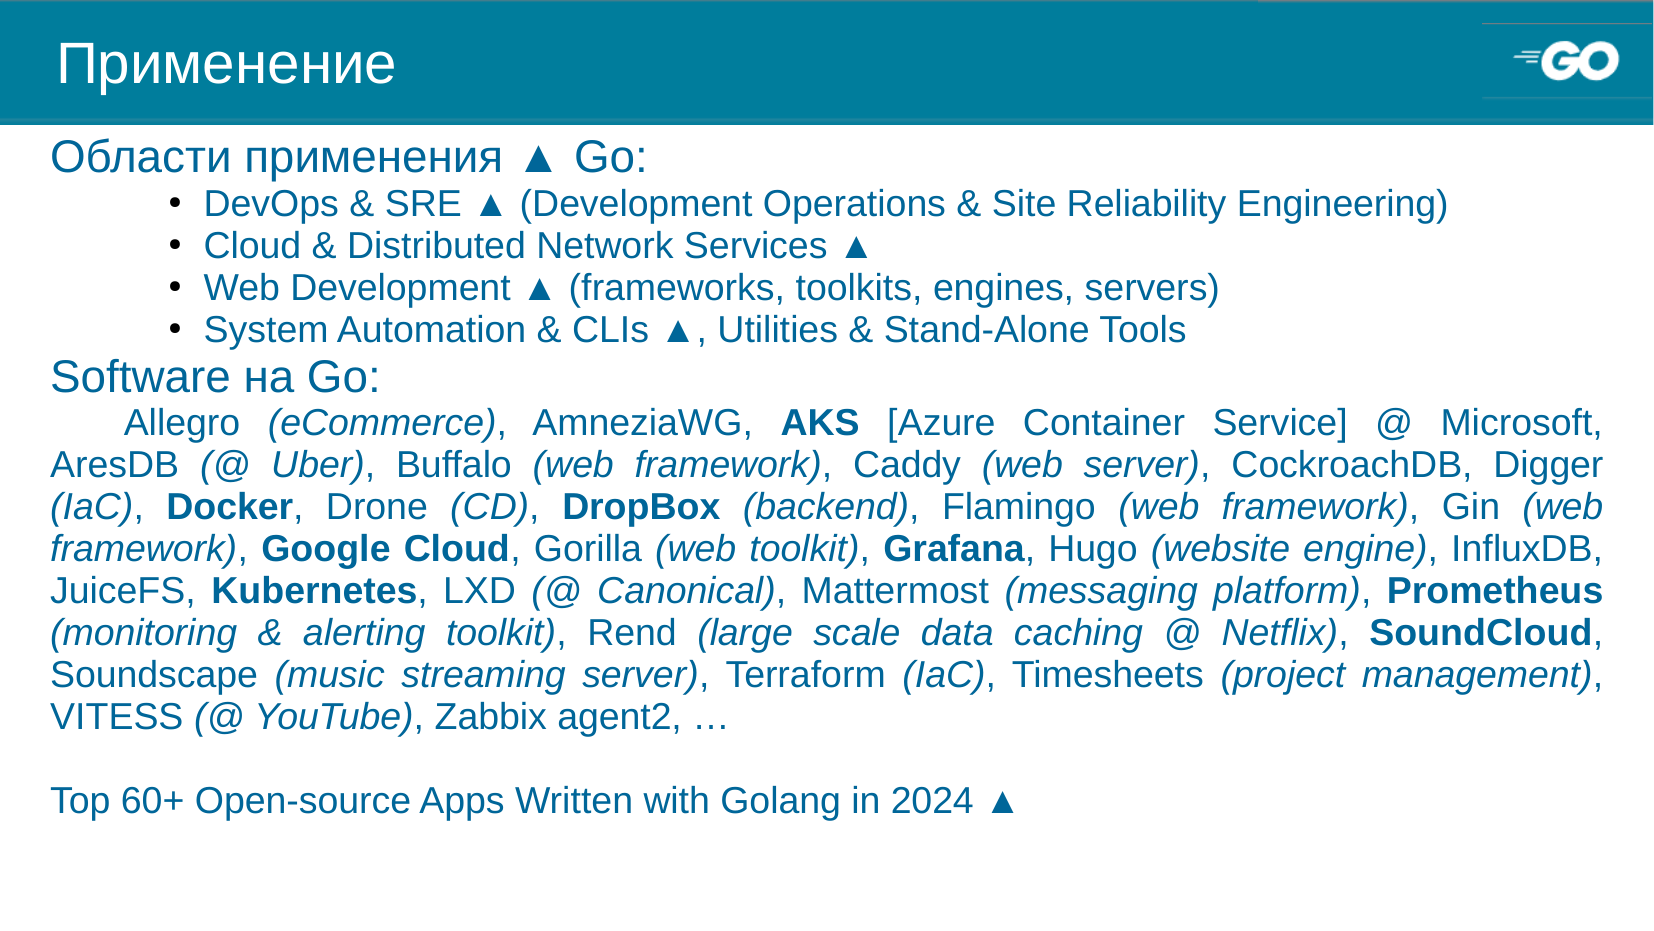

Применение
Области применения ▲ Go:
DevOps & SRE ▲ (Development Operations & Site Reliability Engineering)
Cloud & Distributed Network Services ▲
Web Development ▲ (frameworks, toolkits, engines, servers)
System Automation & CLIs ▲, Utilities & Stand-Alone Tools
Software на Go:
	Allegro (eCommerce), AmneziaWG, AKS [Azure Container Service] @ Microsoft, AresDB (@ Uber), Buffalo (web framework), Caddy (web server), CockroachDB, Digger (IaC), Docker, Drone (CD), DropBox (backend), Flamingo (web framework), Gin (web framework), Google Cloud, Gorilla (web toolkit), Grafana, Hugo (website engine), InfluxDB, JuiceFS, Kubernetes, LXD (@ Canonical), Mattermost (messaging platform), Prometheus (monitoring & alerting toolkit), Rend (large scale data caching @ Netflix), SoundCloud, Soundscape (music streaming server), Terraform (IaC), Timesheets (project management), VITESS (@ YouTube), Zabbix agent2, …
Top 60+ Open-source Apps Written with Golang in 2024 ▲